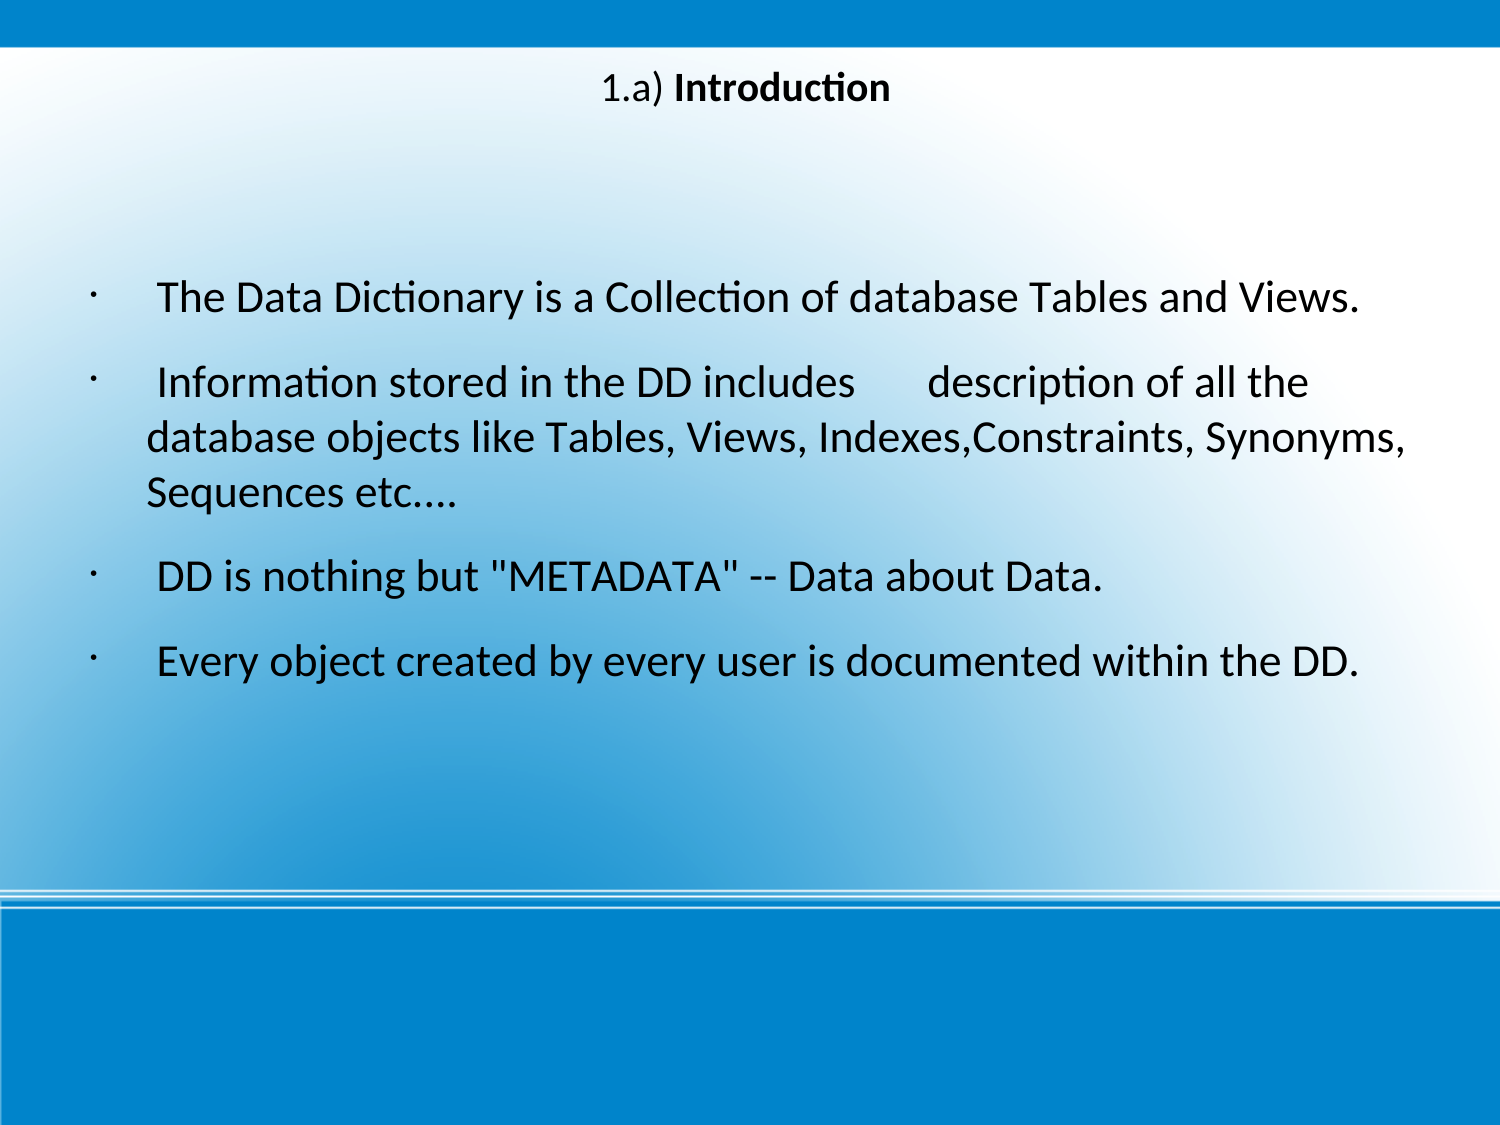

# 1.a) Introduction
 The Data Dictionary is a Collection of database Tables and Views.
 Information stored in the DD includes description of all the database objects like Tables, Views, Indexes,Constraints, Synonyms, Sequences etc....
 DD is nothing but "METADATA" -- Data about Data.
 Every object created by every user is documented within the DD.